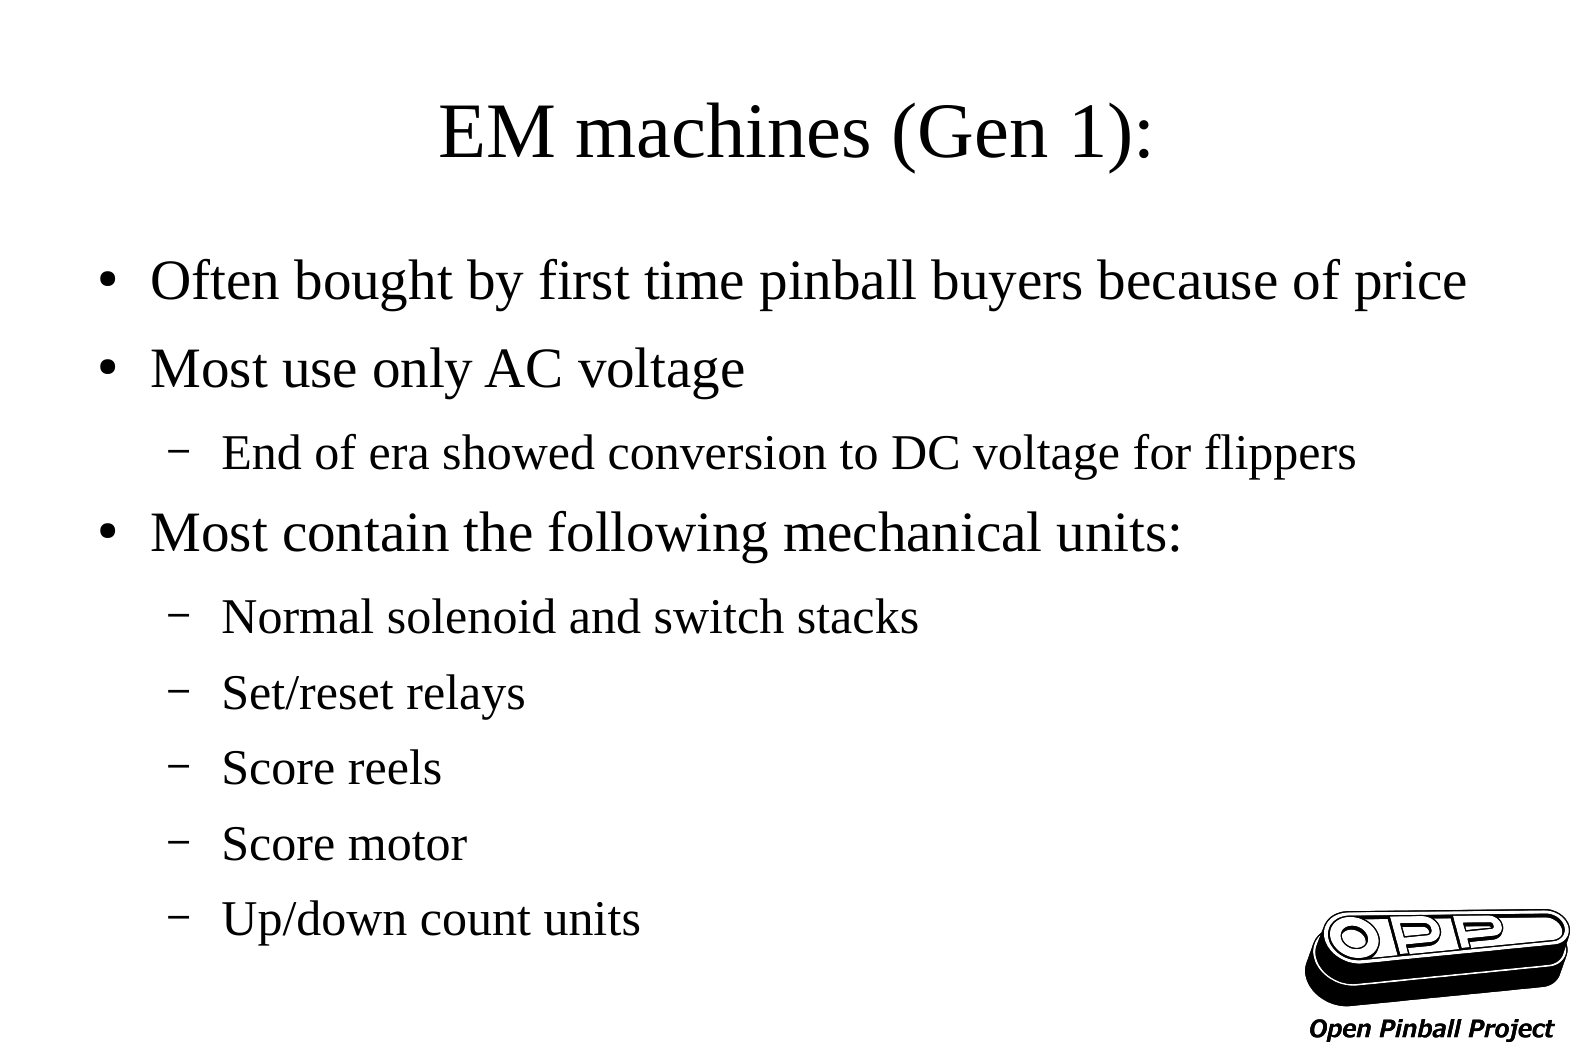

# EM machines (Gen 1):
Often bought by first time pinball buyers because of price
Most use only AC voltage
End of era showed conversion to DC voltage for flippers
Most contain the following mechanical units:
Normal solenoid and switch stacks
Set/reset relays
Score reels
Score motor
Up/down count units